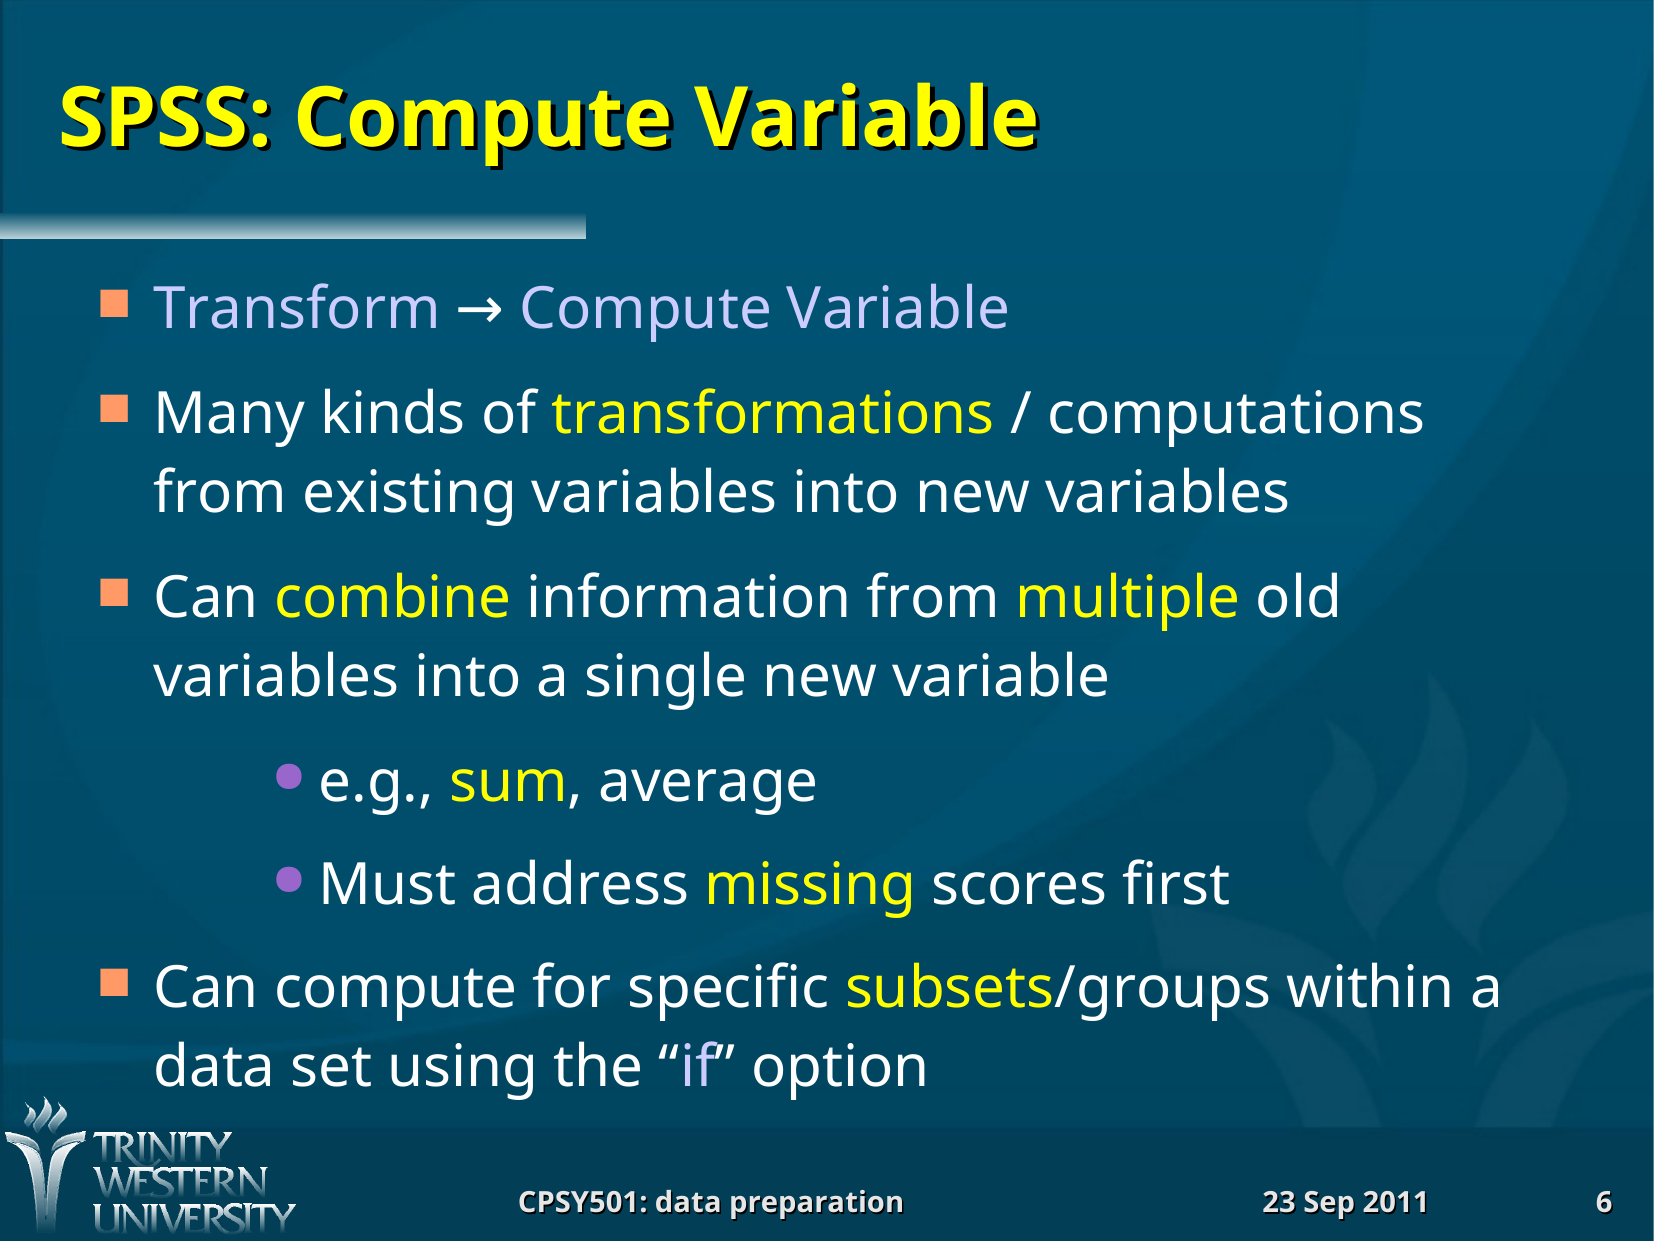

# SPSS: Compute Variable
Transform → Compute Variable
Many kinds of transformations / computations from existing variables into new variables
Can combine information from multiple old variables into a single new variable
e.g., sum, average
Must address missing scores first
Can compute for specific subsets/groups within a data set using the “if” option
CPSY501: data preparation
23 Sep 2011
6